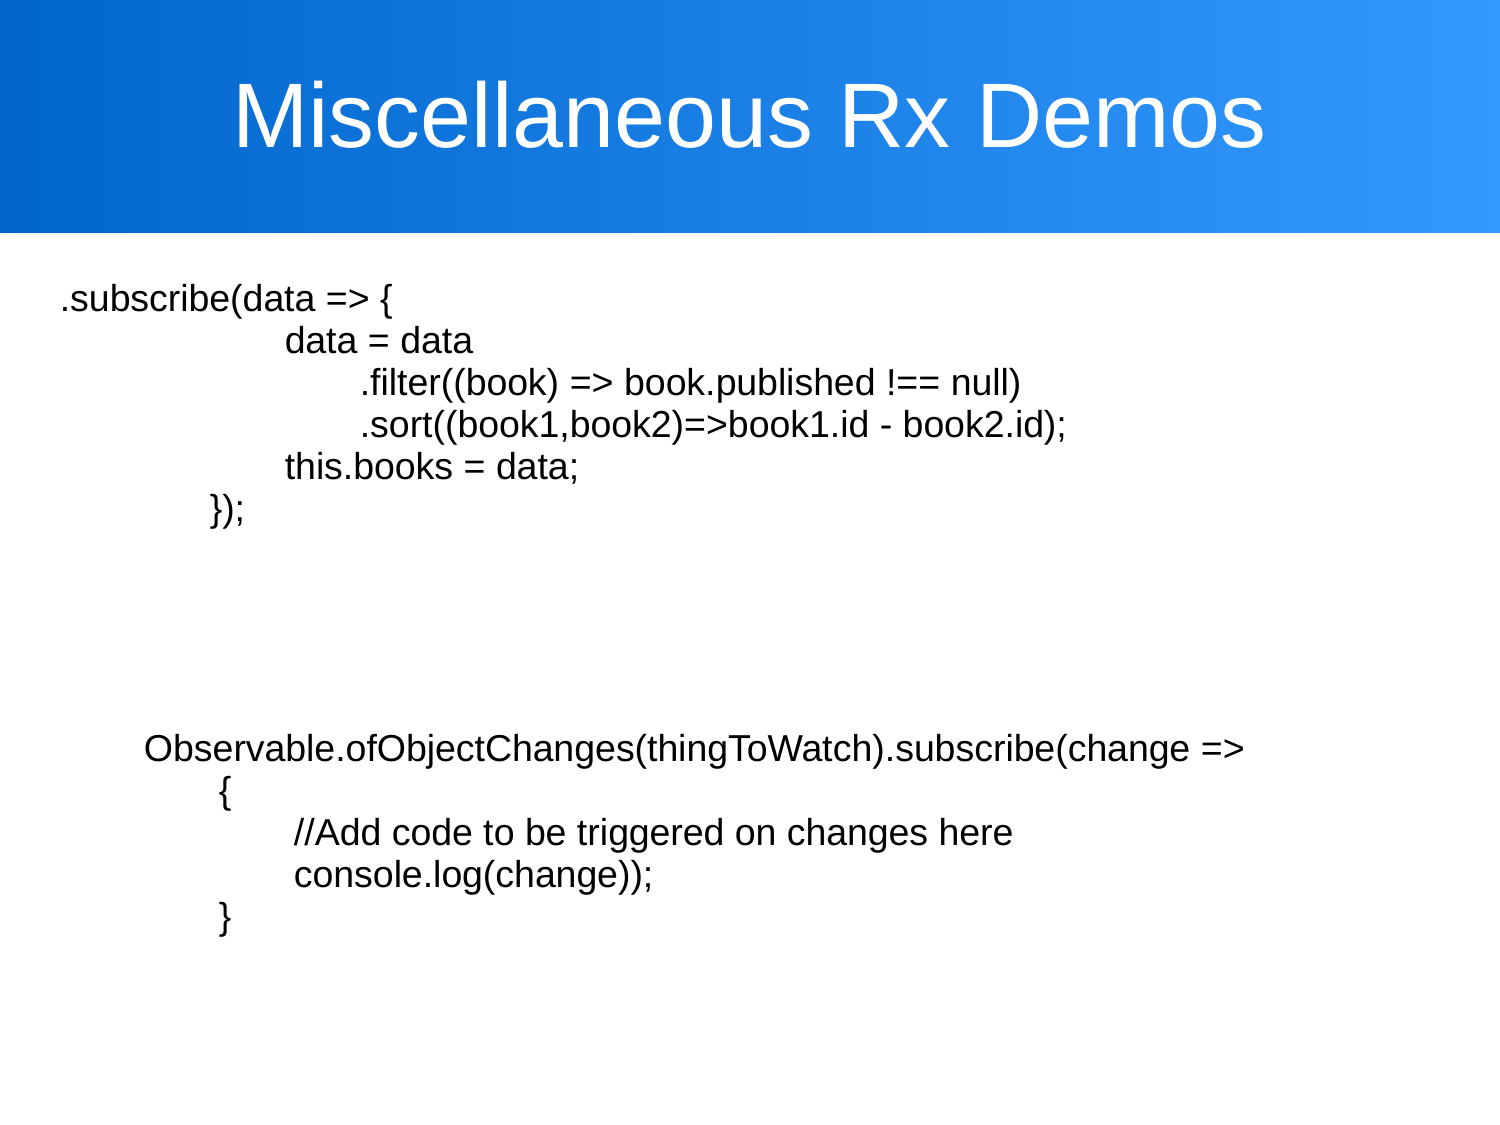

# Miscellaneous Rx Demos
.subscribe(data => {
			data = data
				.filter((book) => book.published !== null)
				.sort((book1,book2)=>book1.id - book2.id);
			this.books = data;
		});
Observable.ofObjectChanges(thingToWatch).subscribe(change =>
	{
		//Add code to be triggered on changes here
		console.log(change));
	}